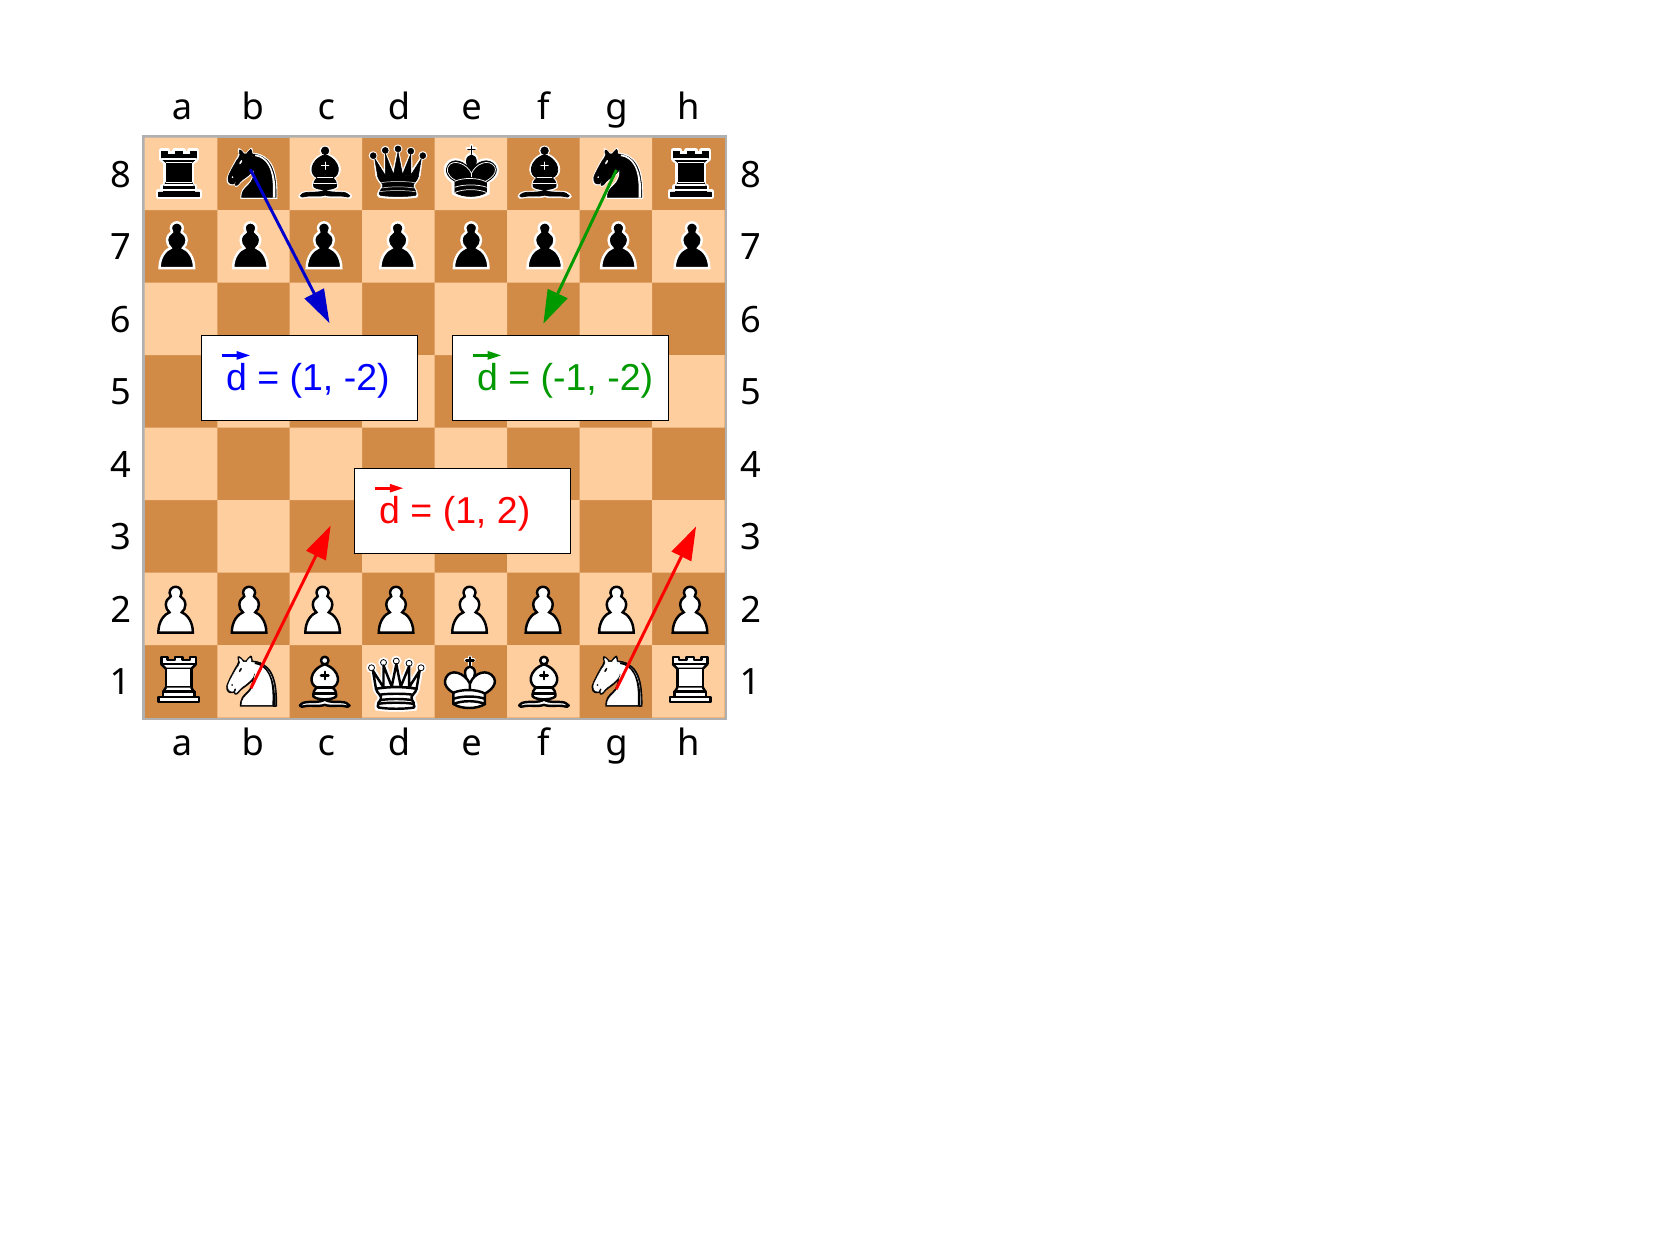

d = (1, -2)
d = (-1, -2)
d = (1, 2)